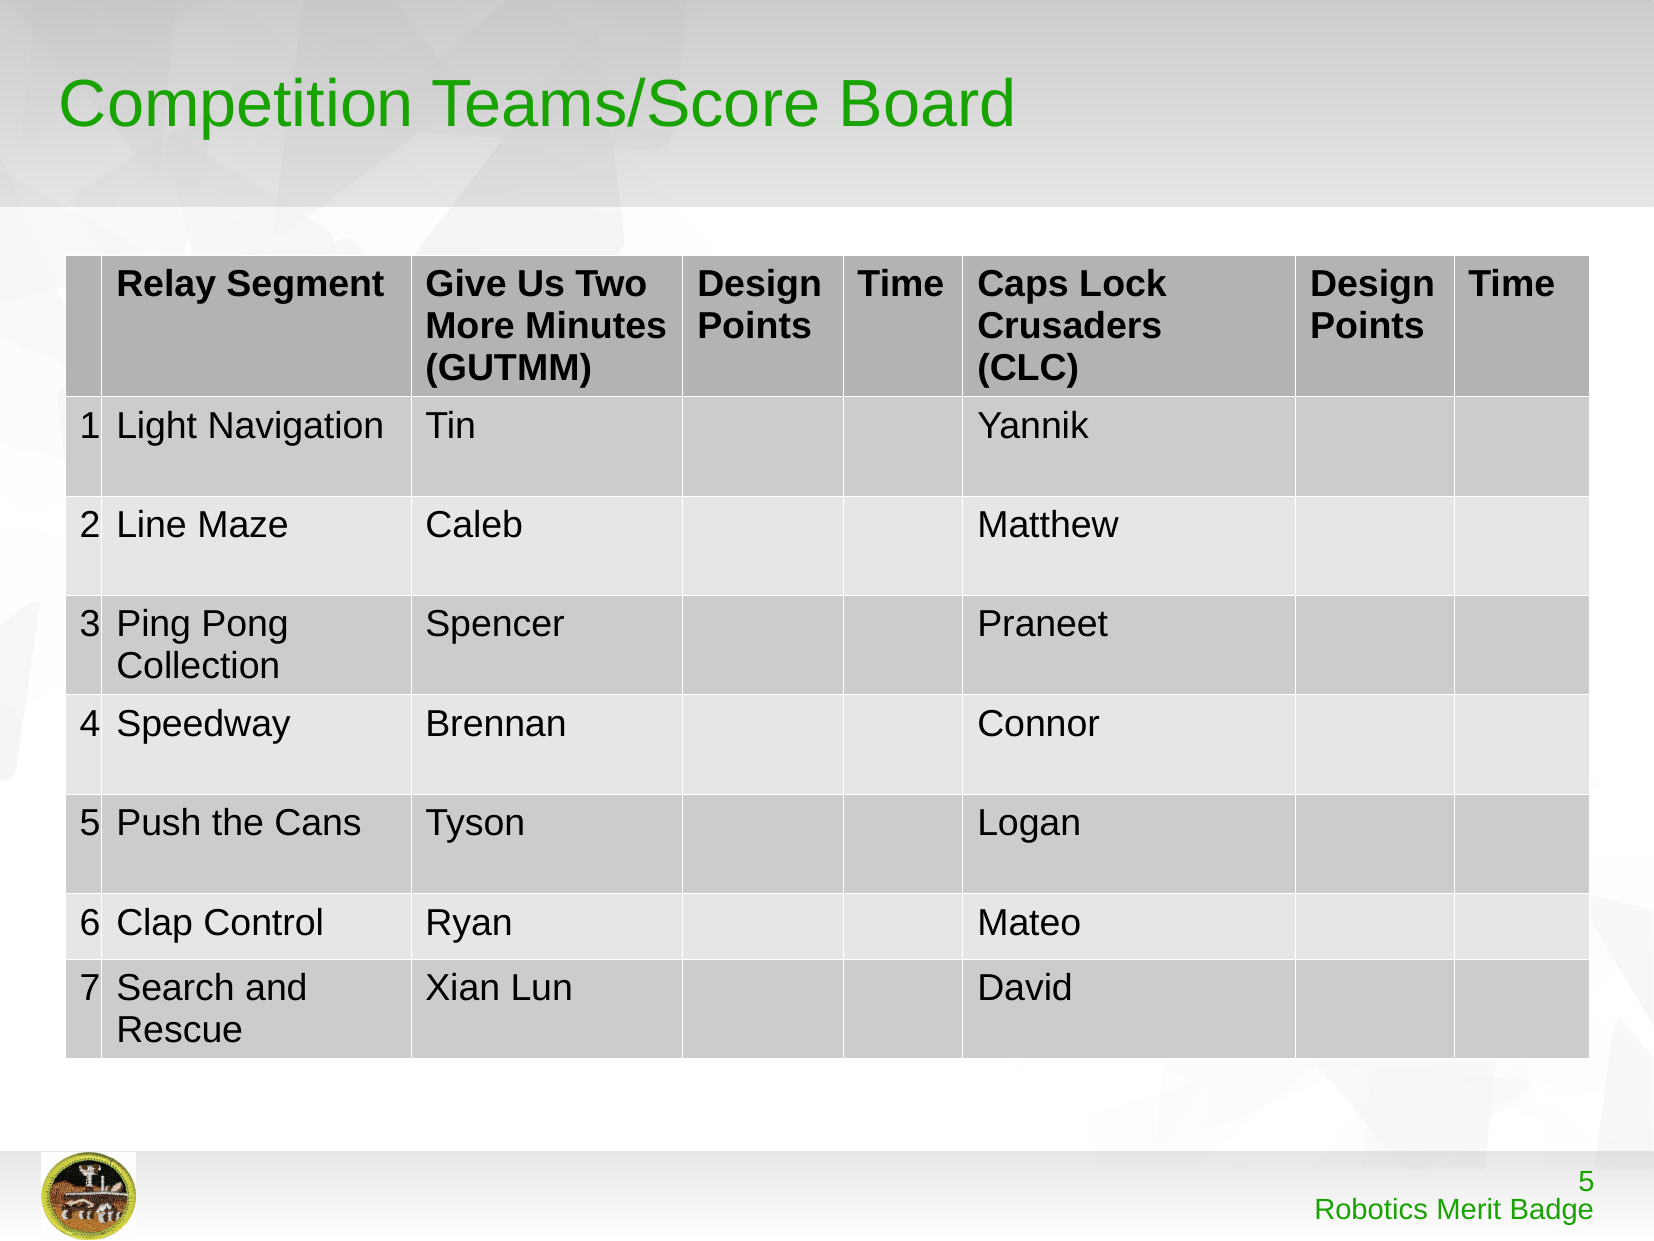

# Competition Teams/Score Board
| | Relay Segment | Give Us Two More Minutes (GUTMM) | Design Points | Time | Caps Lock Crusaders (CLC) | Design Points | Time |
| --- | --- | --- | --- | --- | --- | --- | --- |
| 1 | Light Navigation | Tin | | | Yannik | | |
| 2 | Line Maze | Caleb | | | Matthew | | |
| 3 | Ping Pong Collection | Spencer | | | Praneet | | |
| 4 | Speedway | Brennan | | | Connor | | |
| 5 | Push the Cans | Tyson | | | Logan | | |
| 6 | Clap Control | Ryan | | | Mateo | | |
| 7 | Search and Rescue | Xian Lun | | | David | | |
5
Robotics Merit Badge